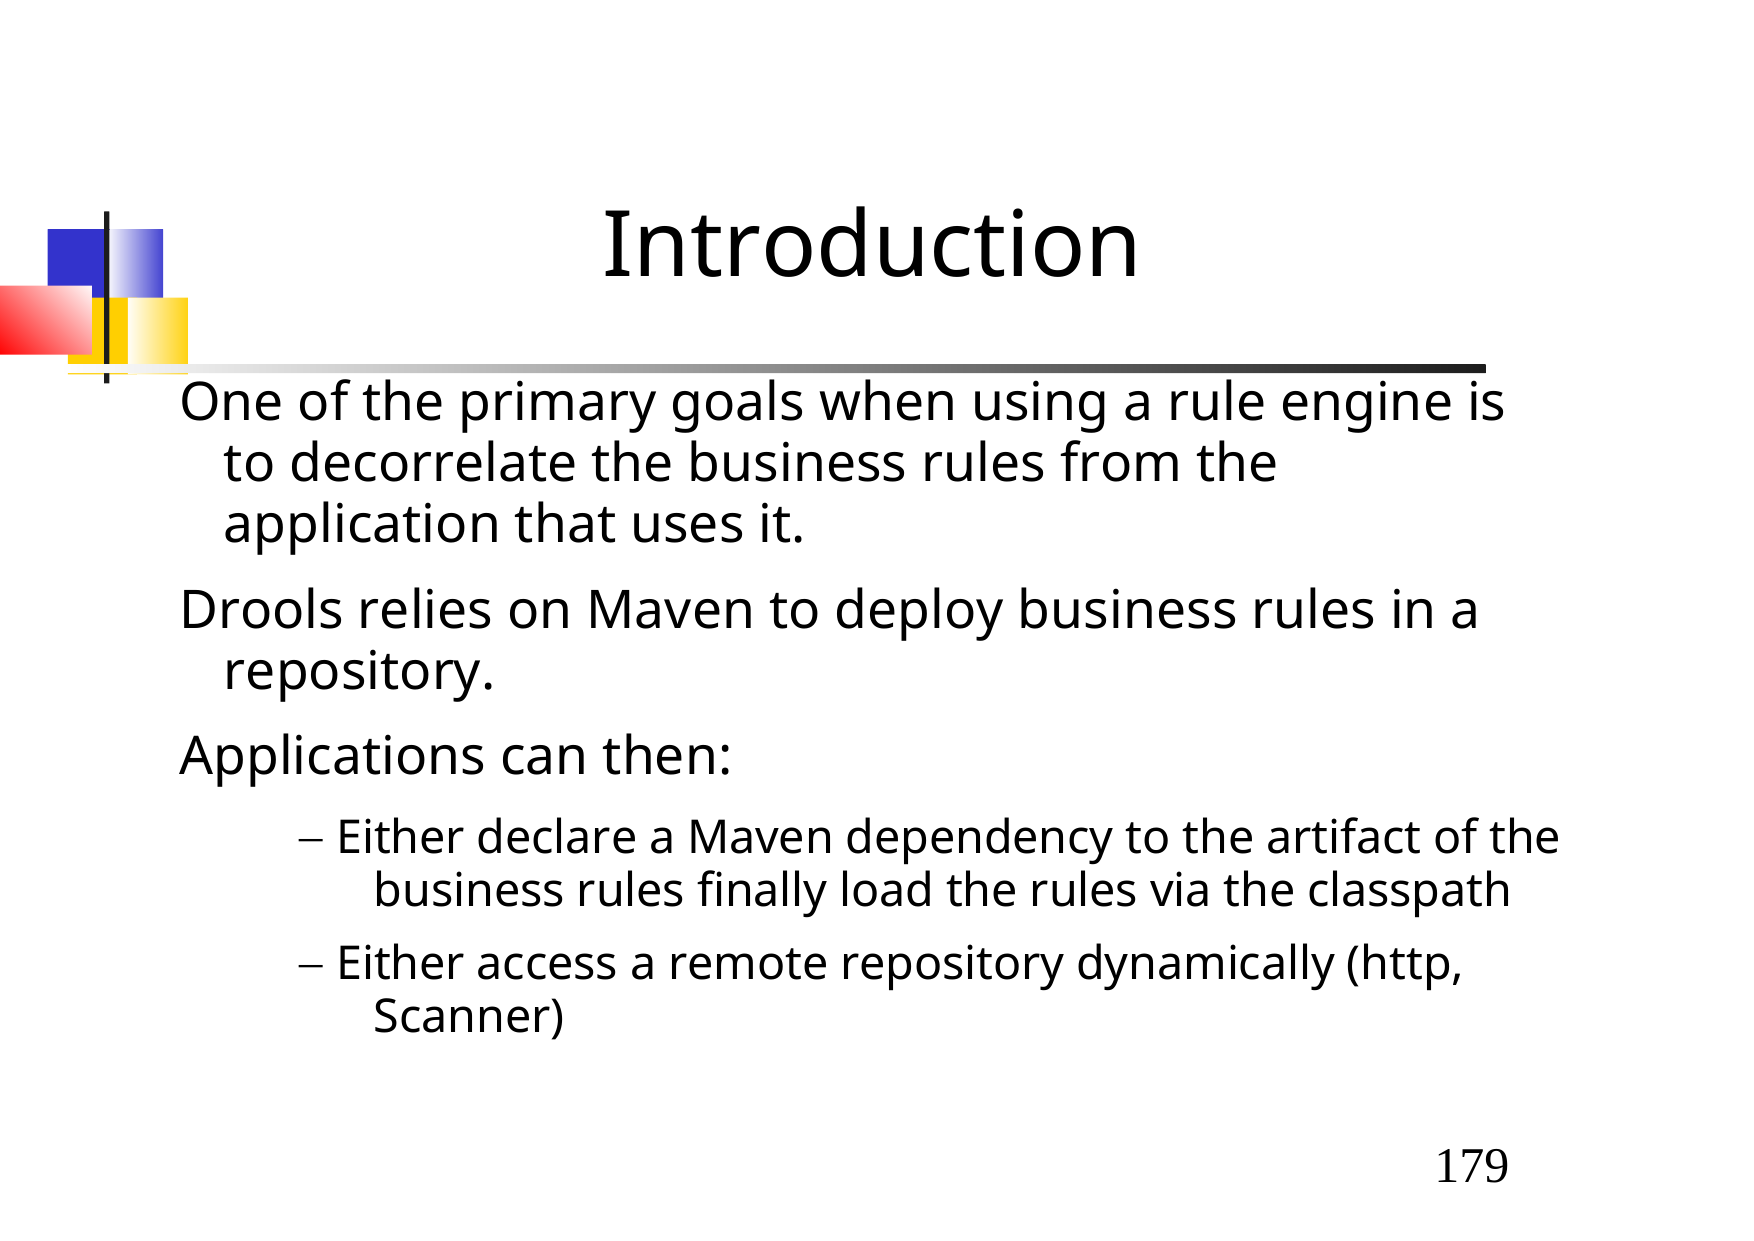

# Introduction
One of the primary goals when using a rule engine is to decorrelate the business rules from the application that uses it.
Drools relies on Maven to deploy business rules in a repository.
Applications can then:
Either declare a Maven dependency to the artifact of the business rules finally load the rules via the classpath
Either access a remote repository dynamically (http, Scanner)